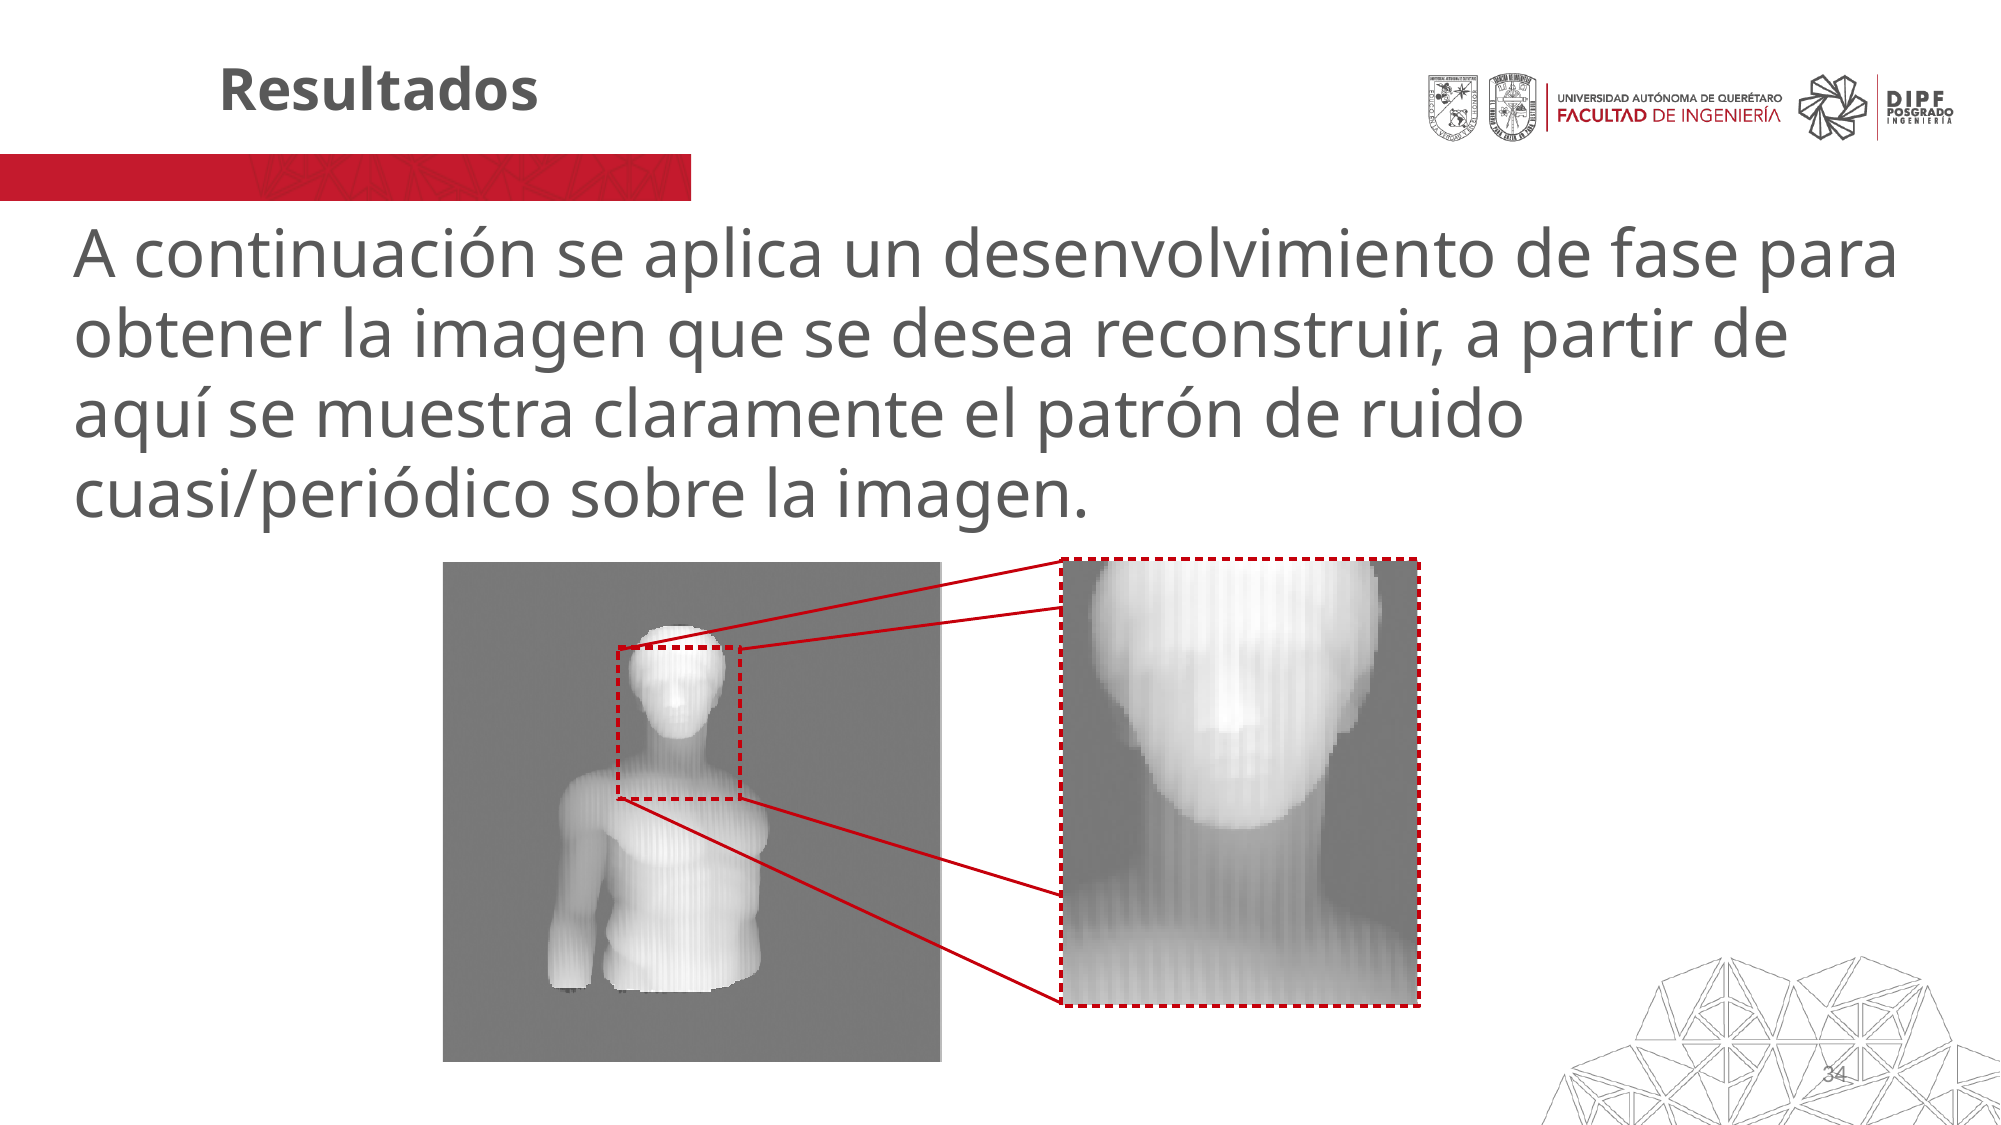

Resultados
A continuación se aplica un desenvolvimiento de fase para obtener la imagen que se desea reconstruir, a partir de aquí se muestra claramente el patrón de ruido cuasi/periódico sobre la imagen.
34